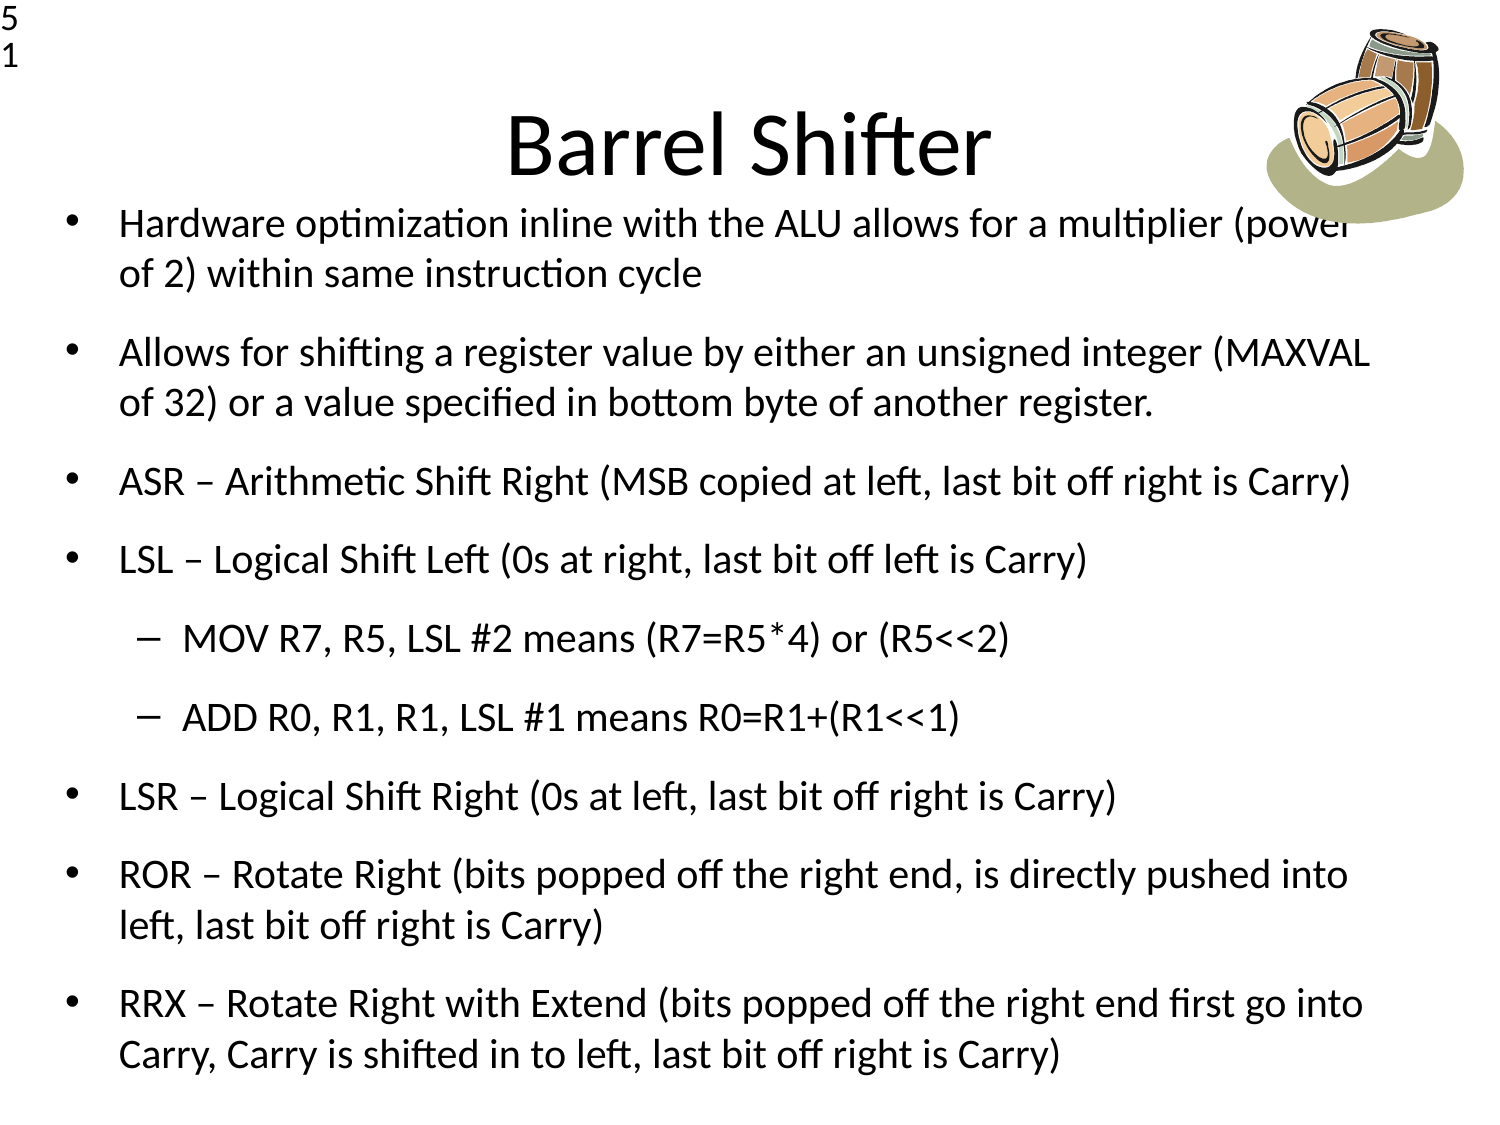

# Barrel Shifter
Hardware optimization inline with the ALU allows for a multiplier (power of 2) within same instruction cycle
Allows for shifting a register value by either an unsigned integer (MAXVAL of 32) or a value specified in bottom byte of another register.
ASR – Arithmetic Shift Right (MSB copied at left, last bit off right is Carry)
LSL – Logical Shift Left (0s at right, last bit off left is Carry)
MOV R7, R5, LSL #2 means (R7=R5*4) or (R5<<2)
ADD R0, R1, R1, LSL #1 means R0=R1+(R1<<1)
LSR – Logical Shift Right (0s at left, last bit off right is Carry)
ROR – Rotate Right (bits popped off the right end, is directly pushed into left, last bit off right is Carry)
RRX – Rotate Right with Extend (bits popped off the right end first go into Carry, Carry is shifted in to left, last bit off right is Carry)